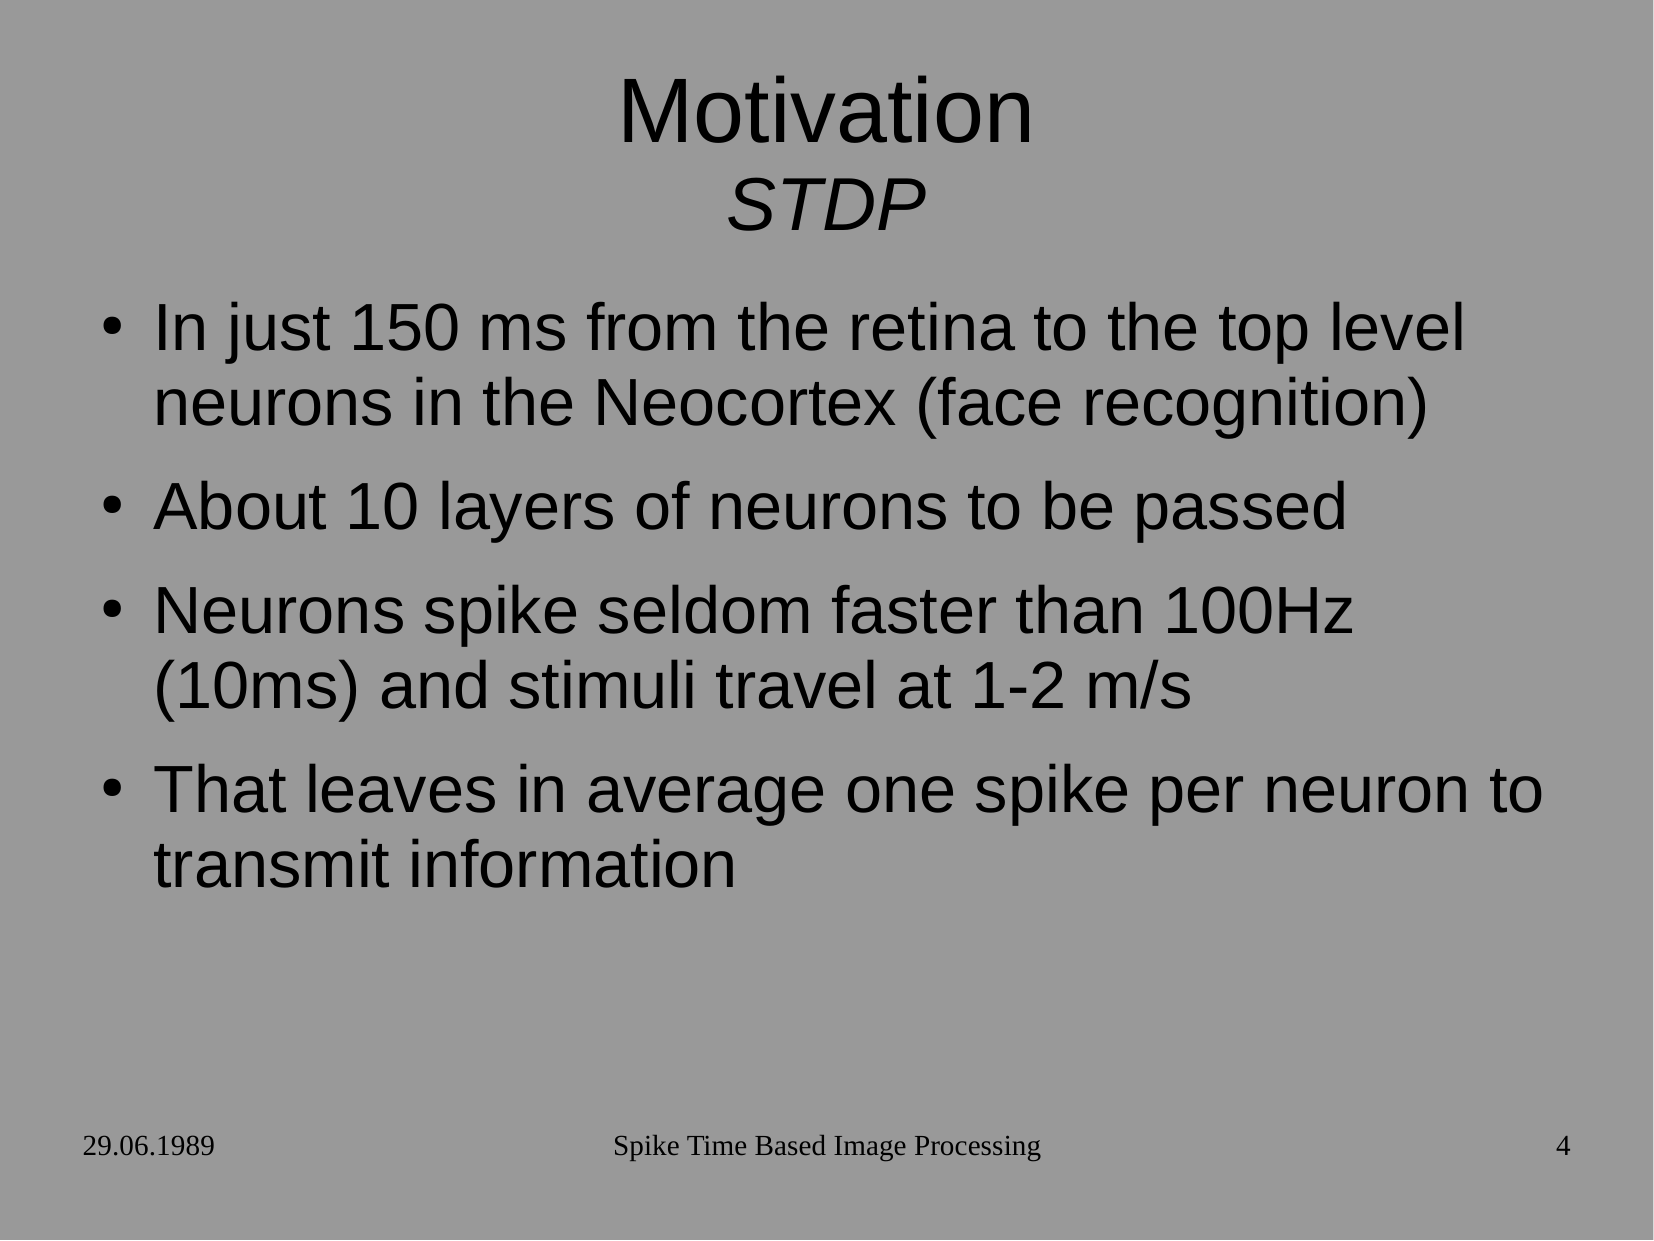

# Motivation STDP
In just 150 ms from the retina to the top level neurons in the Neocortex (face recognition)
About 10 layers of neurons to be passed
Neurons spike seldom faster than 100Hz (10ms) and stimuli travel at 1-2 m/s
That leaves in average one spike per neuron to transmit information
29.06.1989
Spike Time Based Image Processing
4